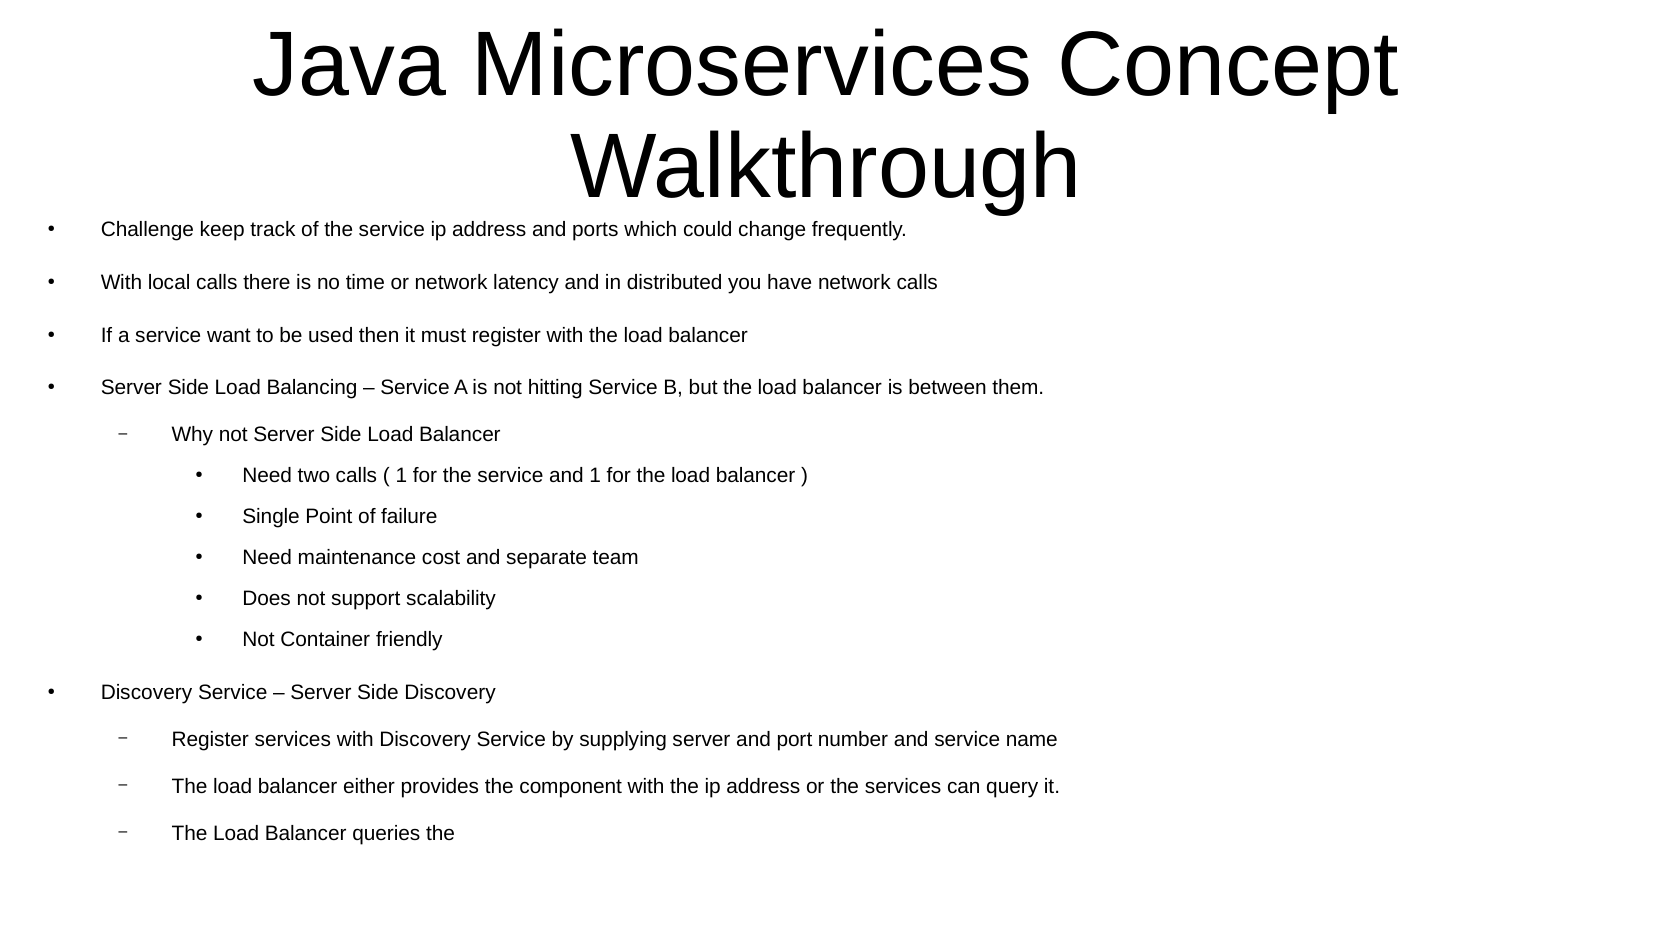

# Java Microservices Concept Walkthrough
Challenge keep track of the service ip address and ports which could change frequently.
With local calls there is no time or network latency and in distributed you have network calls
If a service want to be used then it must register with the load balancer
Server Side Load Balancing – Service A is not hitting Service B, but the load balancer is between them.
Why not Server Side Load Balancer
Need two calls ( 1 for the service and 1 for the load balancer )
Single Point of failure
Need maintenance cost and separate team
Does not support scalability
Not Container friendly
Discovery Service – Server Side Discovery
Register services with Discovery Service by supplying server and port number and service name
The load balancer either provides the component with the ip address or the services can query it.
The Load Balancer queries the